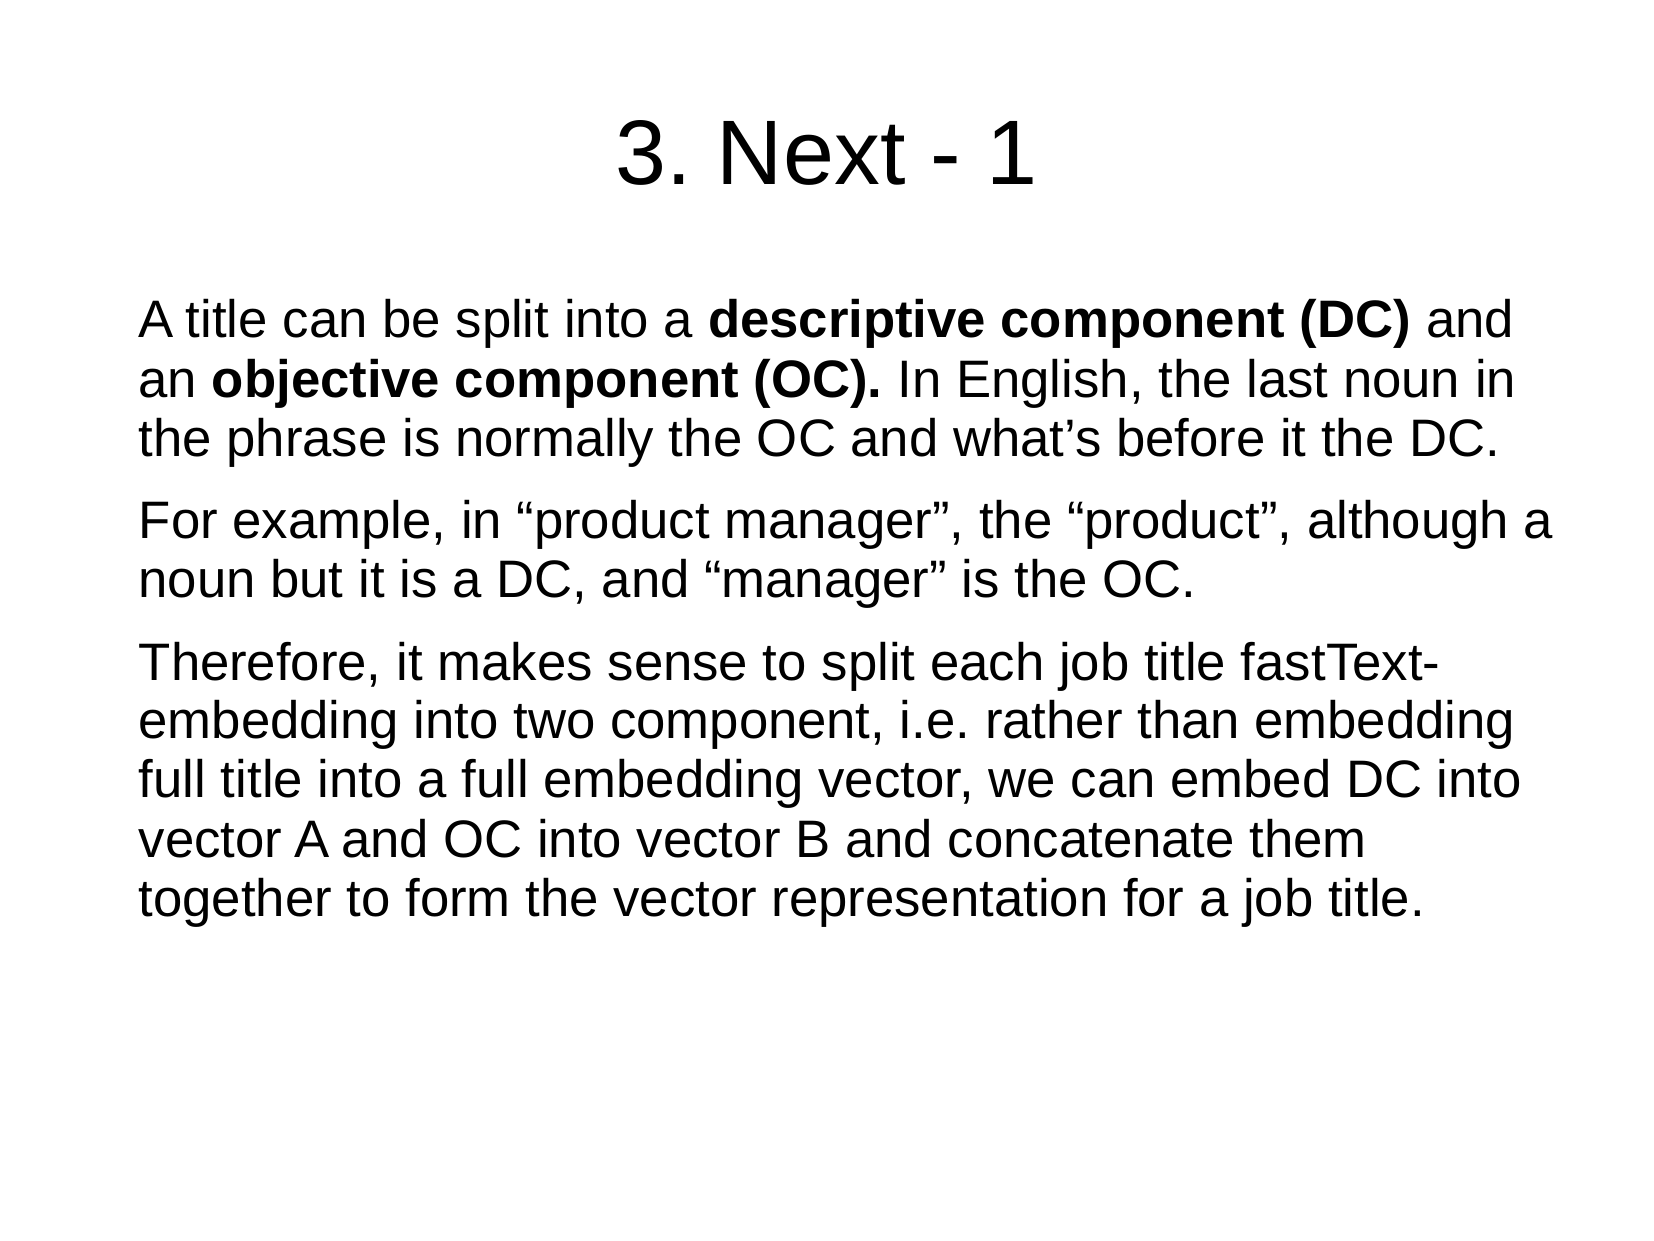

# 3. Next - 1
A title can be split into a descriptive component (DC) and an objective component (OC). In English, the last noun in the phrase is normally the OC and what’s before it the DC.
For example, in “product manager”, the “product”, although a noun but it is a DC, and “manager” is the OC.
Therefore, it makes sense to split each job title fastText-embedding into two component, i.e. rather than embedding full title into a full embedding vector, we can embed DC into vector A and OC into vector B and concatenate them together to form the vector representation for a job title.